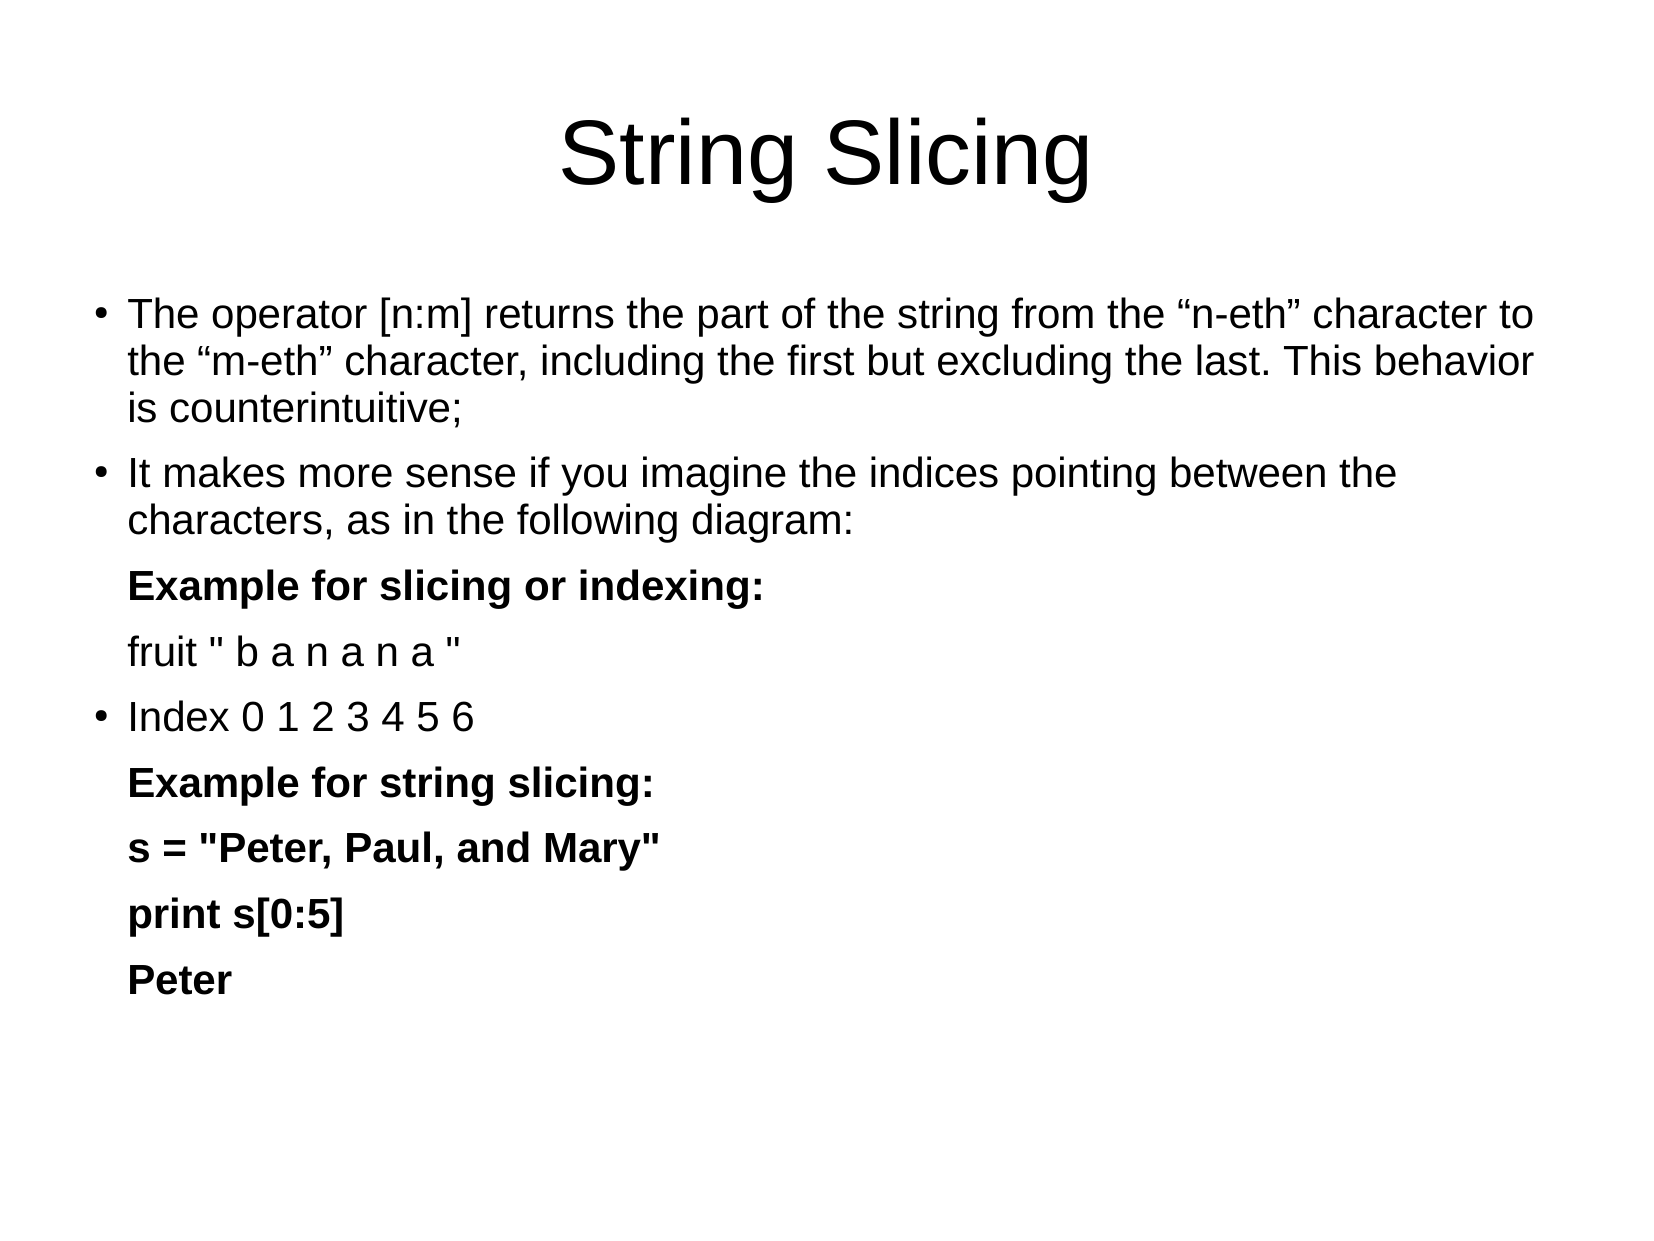

# String Slicing
The operator [n:m] returns the part of the string from the “n-eth” character to the “m-eth” character, including the first but excluding the last. This behavior is counterintuitive;
It makes more sense if you imagine the indices pointing between the characters, as in the following diagram:
Example for slicing or indexing:
fruit " b a n a n a "
Index 0 1 2 3 4 5 6
Example for string slicing:
s = "Peter, Paul, and Mary"
print s[0:5]
Peter